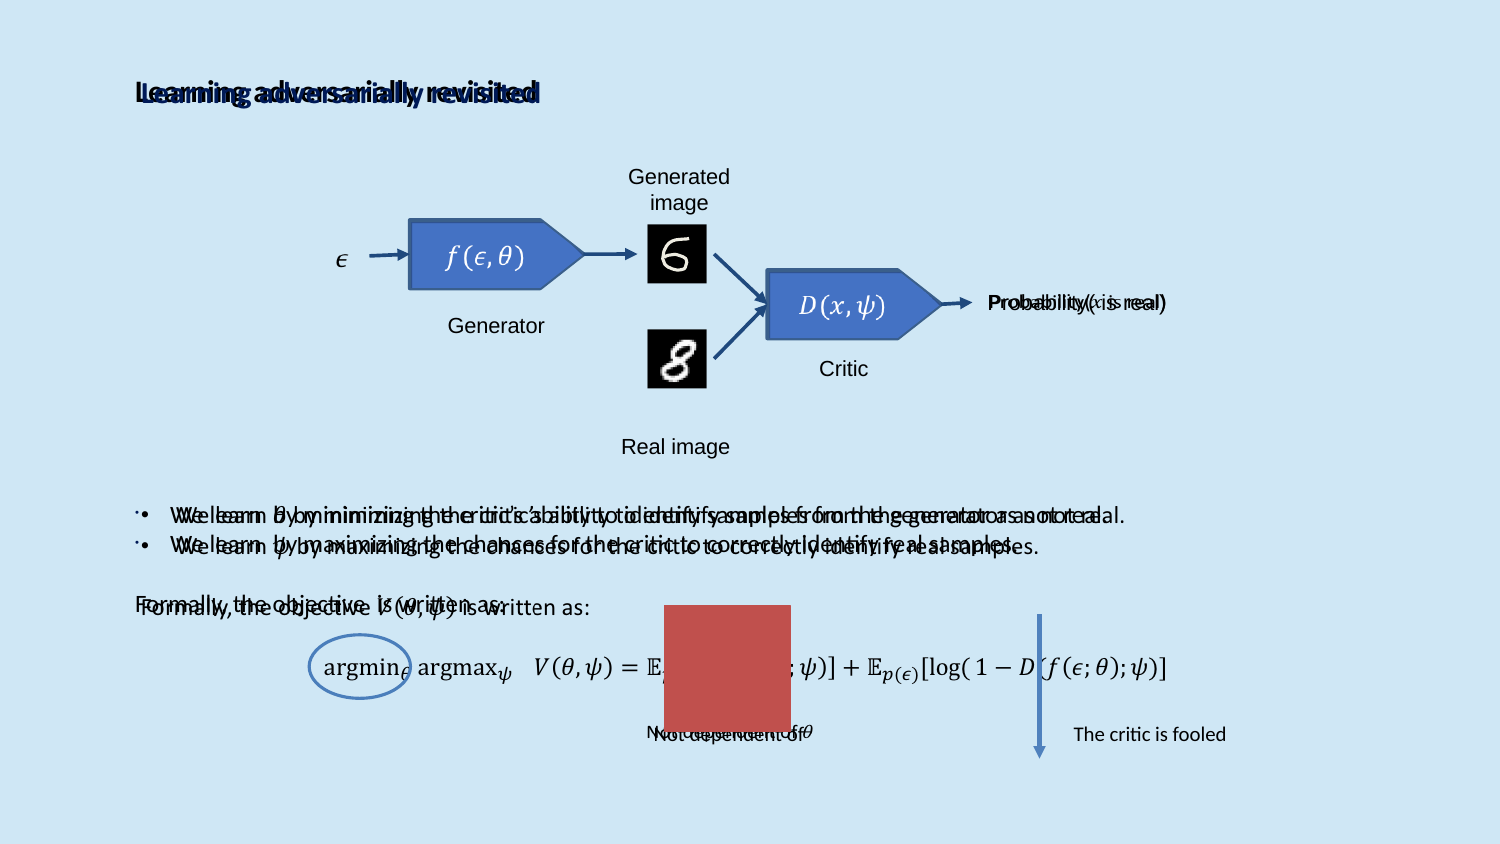

Learning adversarially revisited
We learn by minimizing the critic’s ability to identify samples from the generator as not real.
We learn by maximizing the chances for the critic to correctly identify real samples.
Formally, the objective is written as:
Generated image
Probability( is real)
Generator
Critic
Real image
Not dependent of
The critic is fooled